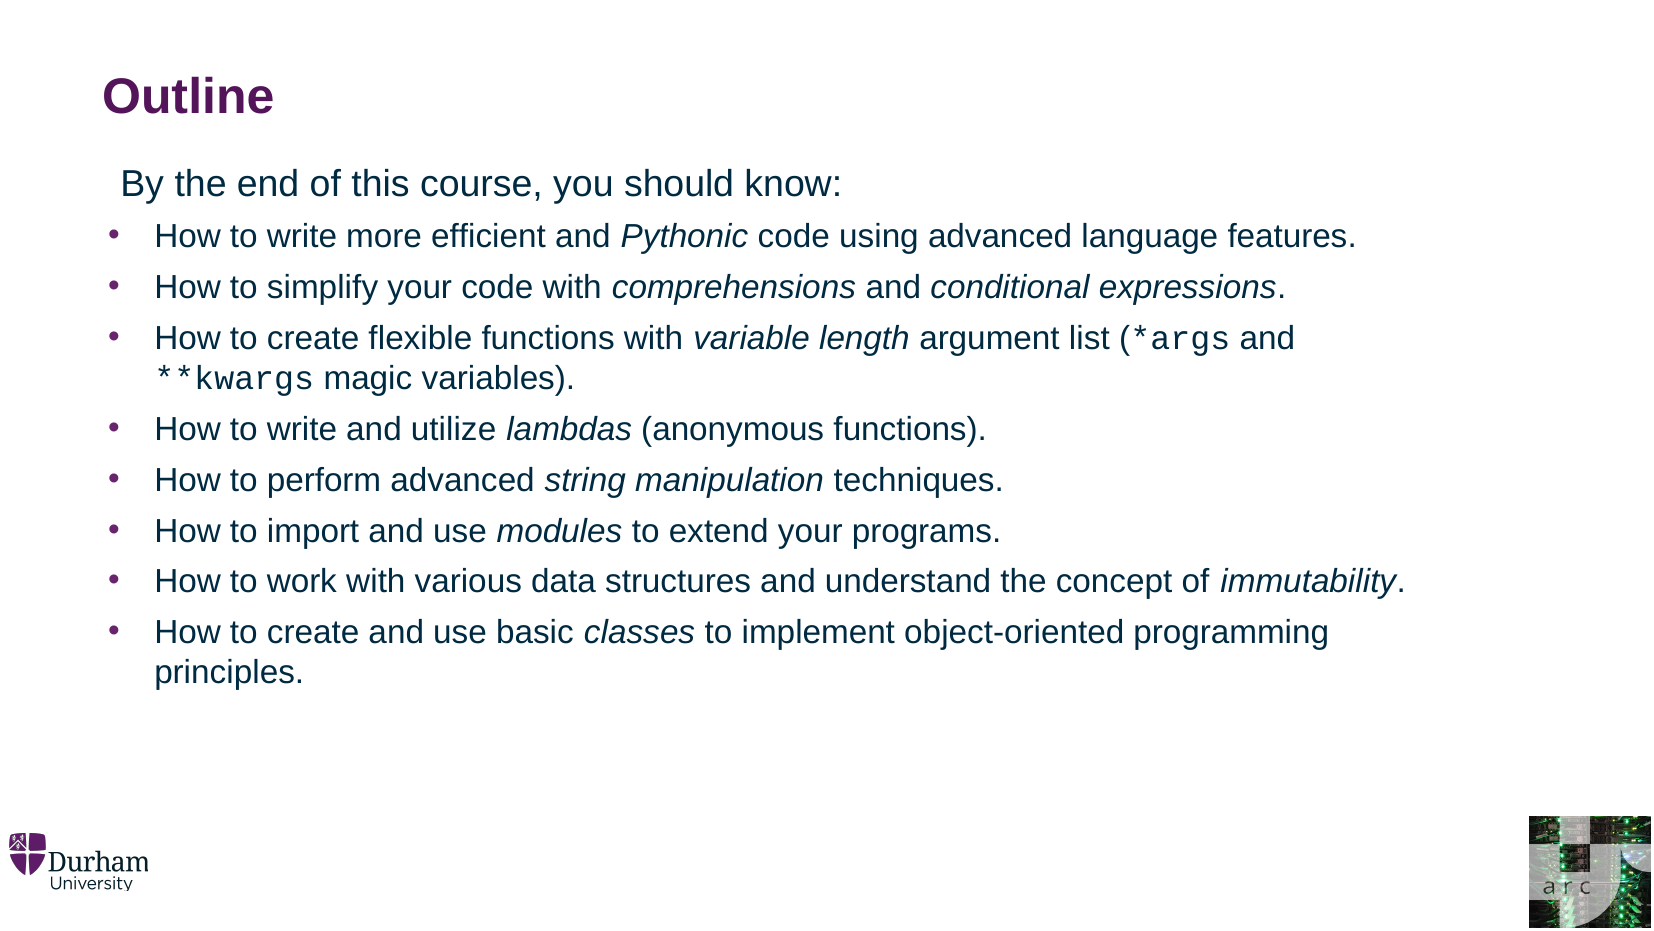

Outline
By the end of this course, you should know:
How to write more efficient and Pythonic code using advanced language features.
How to simplify your code with comprehensions and conditional expressions.
How to create flexible functions with variable length argument list (*args and **kwargs magic variables).
How to write and utilize lambdas (anonymous functions).
How to perform advanced string manipulation techniques.
How to import and use modules to extend your programs.
How to work with various data structures and understand the concept of immutability.
How to create and use basic classes to implement object-oriented programming principles.